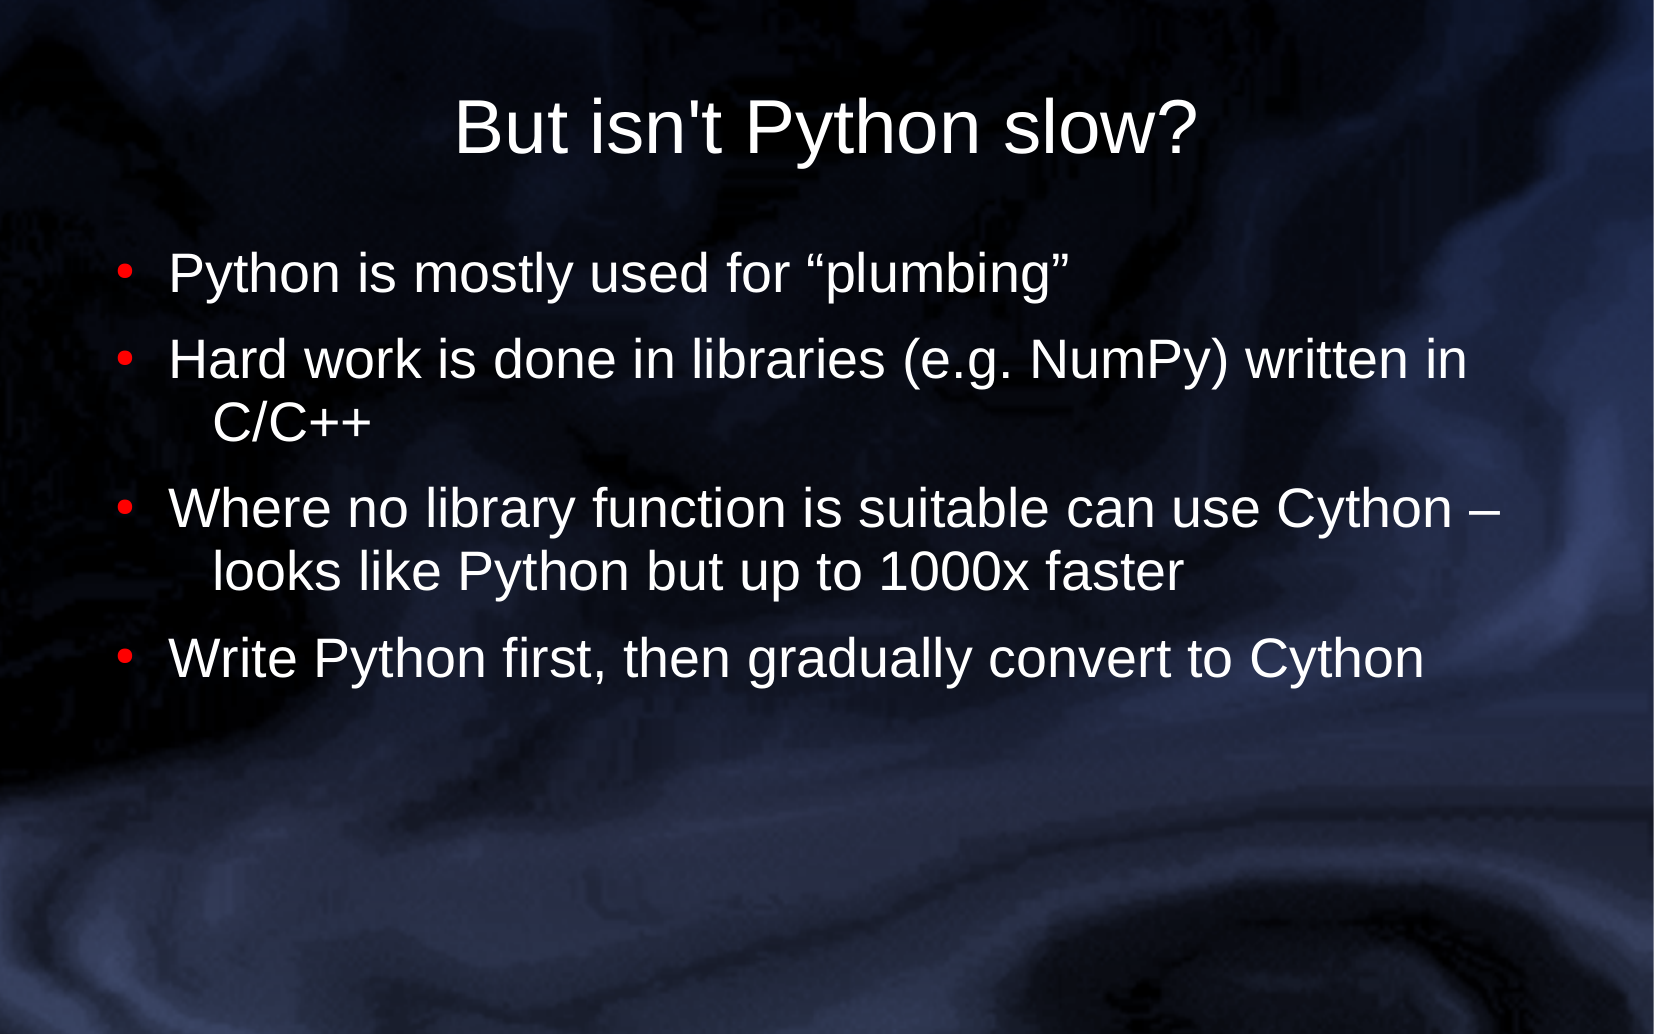

# But isn't Python slow?
Python is mostly used for “plumbing”
Hard work is done in libraries (e.g. NumPy) written in C/C++
Where no library function is suitable can use Cython – looks like Python but up to 1000x faster
Write Python first, then gradually convert to Cython